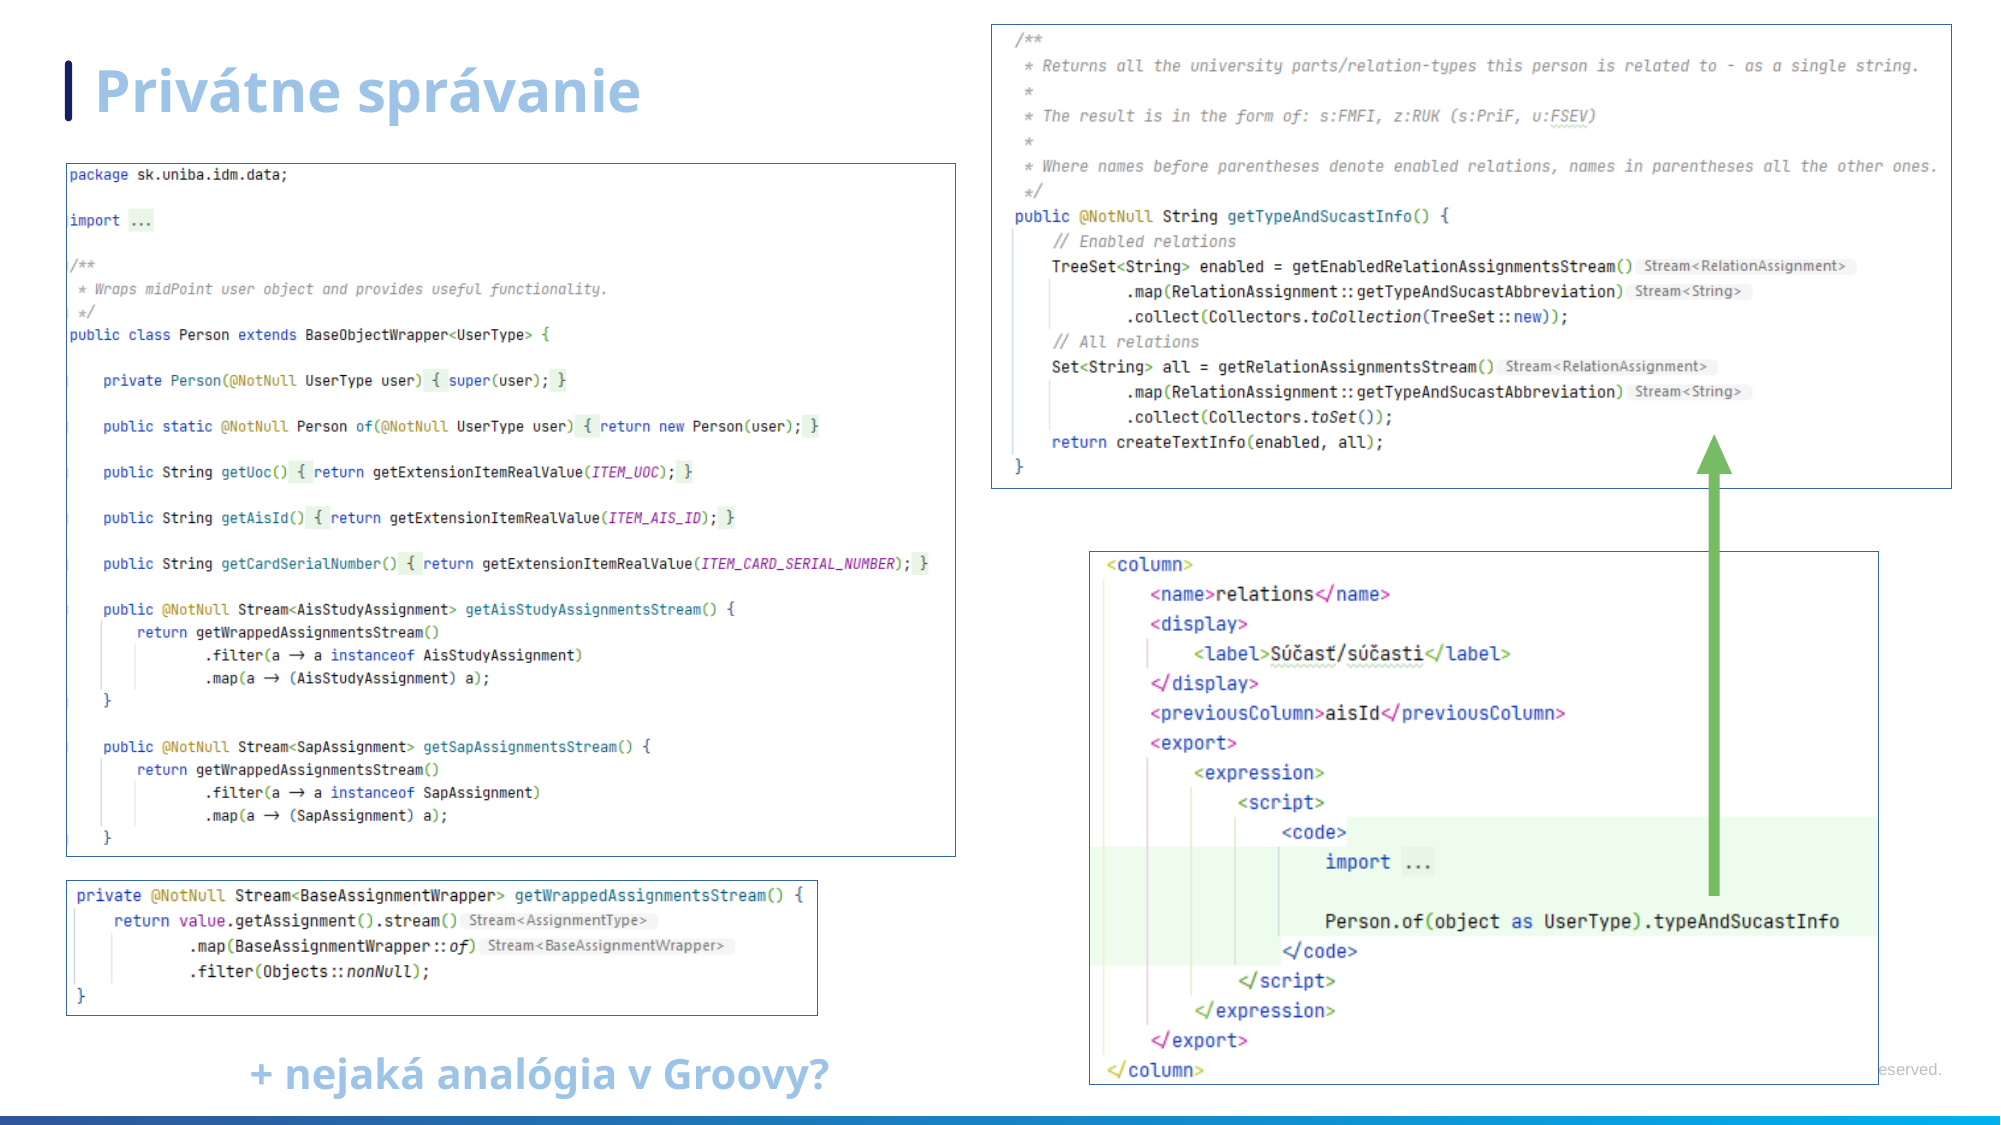

# Privátne správanie
+ nejaká analógia v Groovy?